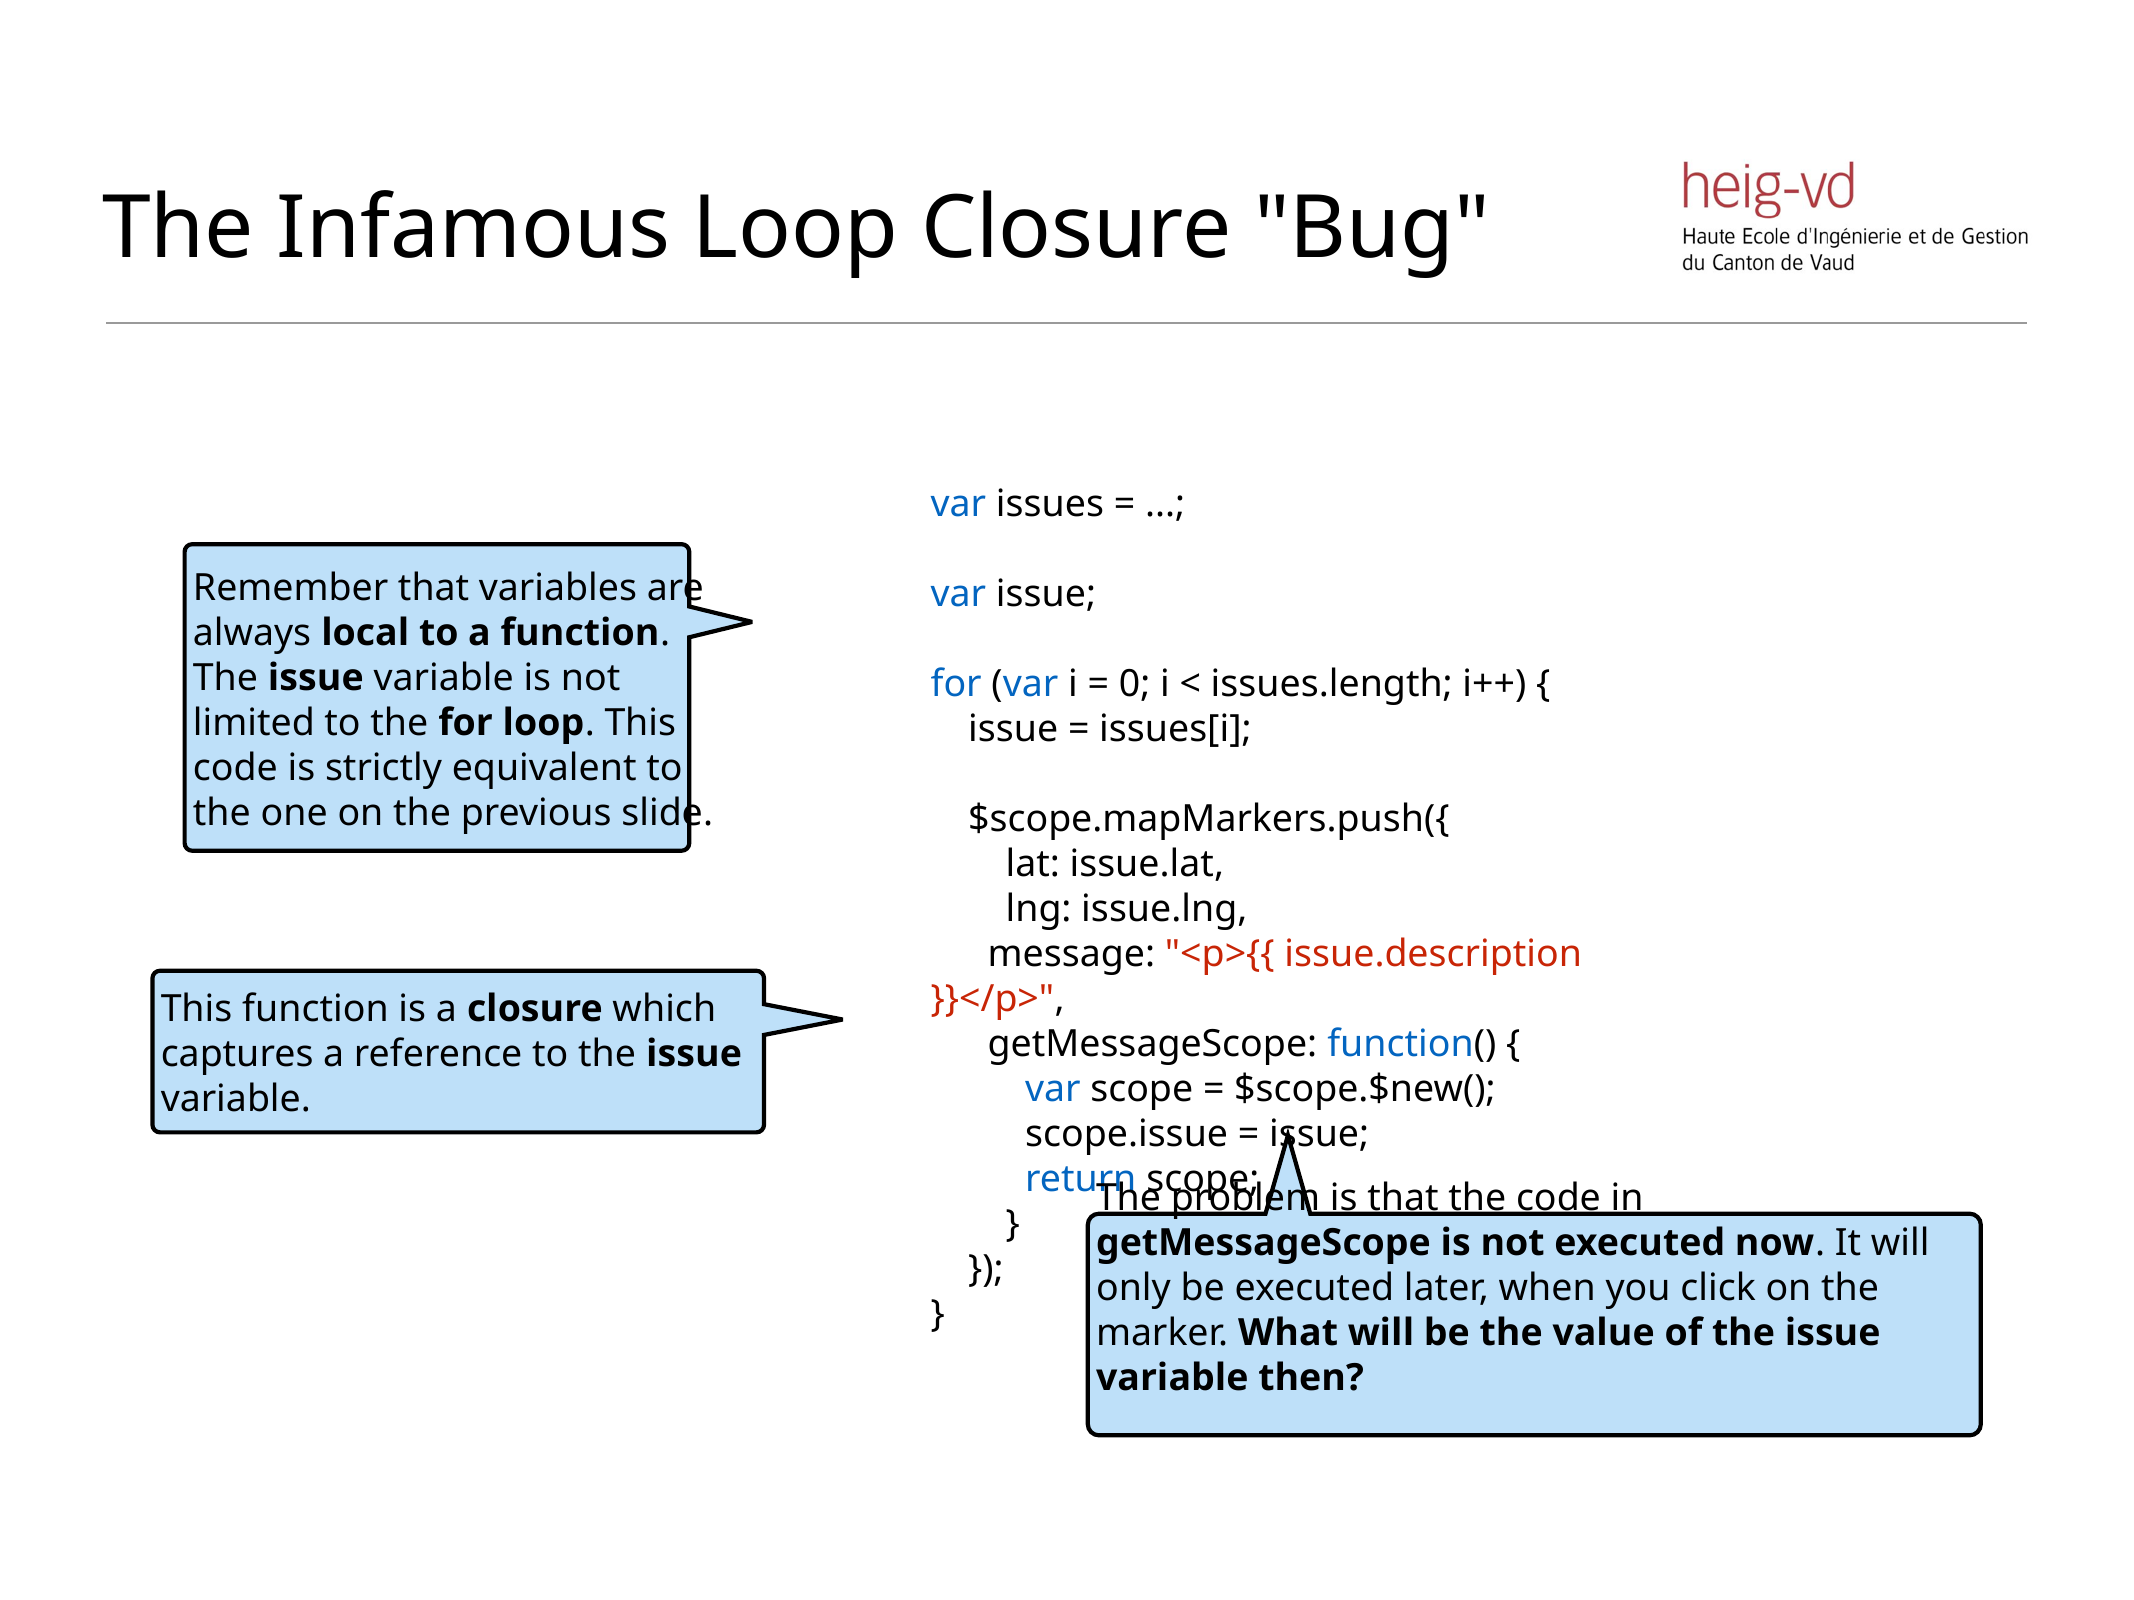

# The Infamous Loop Closure "Bug"
var issues = ...;
var issue;
for (var i = 0; i < issues.length; i++) {
issue = issues[i];
$scope.mapMarkers.push({
lat: issue.lat,
lng: issue.lng,
 message: "<p>{{ issue.description }}</p>",
 getMessageScope: function() {
 var scope = $scope.$new();
 scope.issue = issue;
 return scope;
}
});
}
Remember that variables are always local to a function. The issue variable is not limited to the for loop. This code is strictly equivalent to the one on the previous slide.
This function is a closure which captures a reference to the issue variable.
The problem is that the code in getMessageScope is not executed now. It will only be executed later, when you click on the marker. What will be the value of the issue variable then?